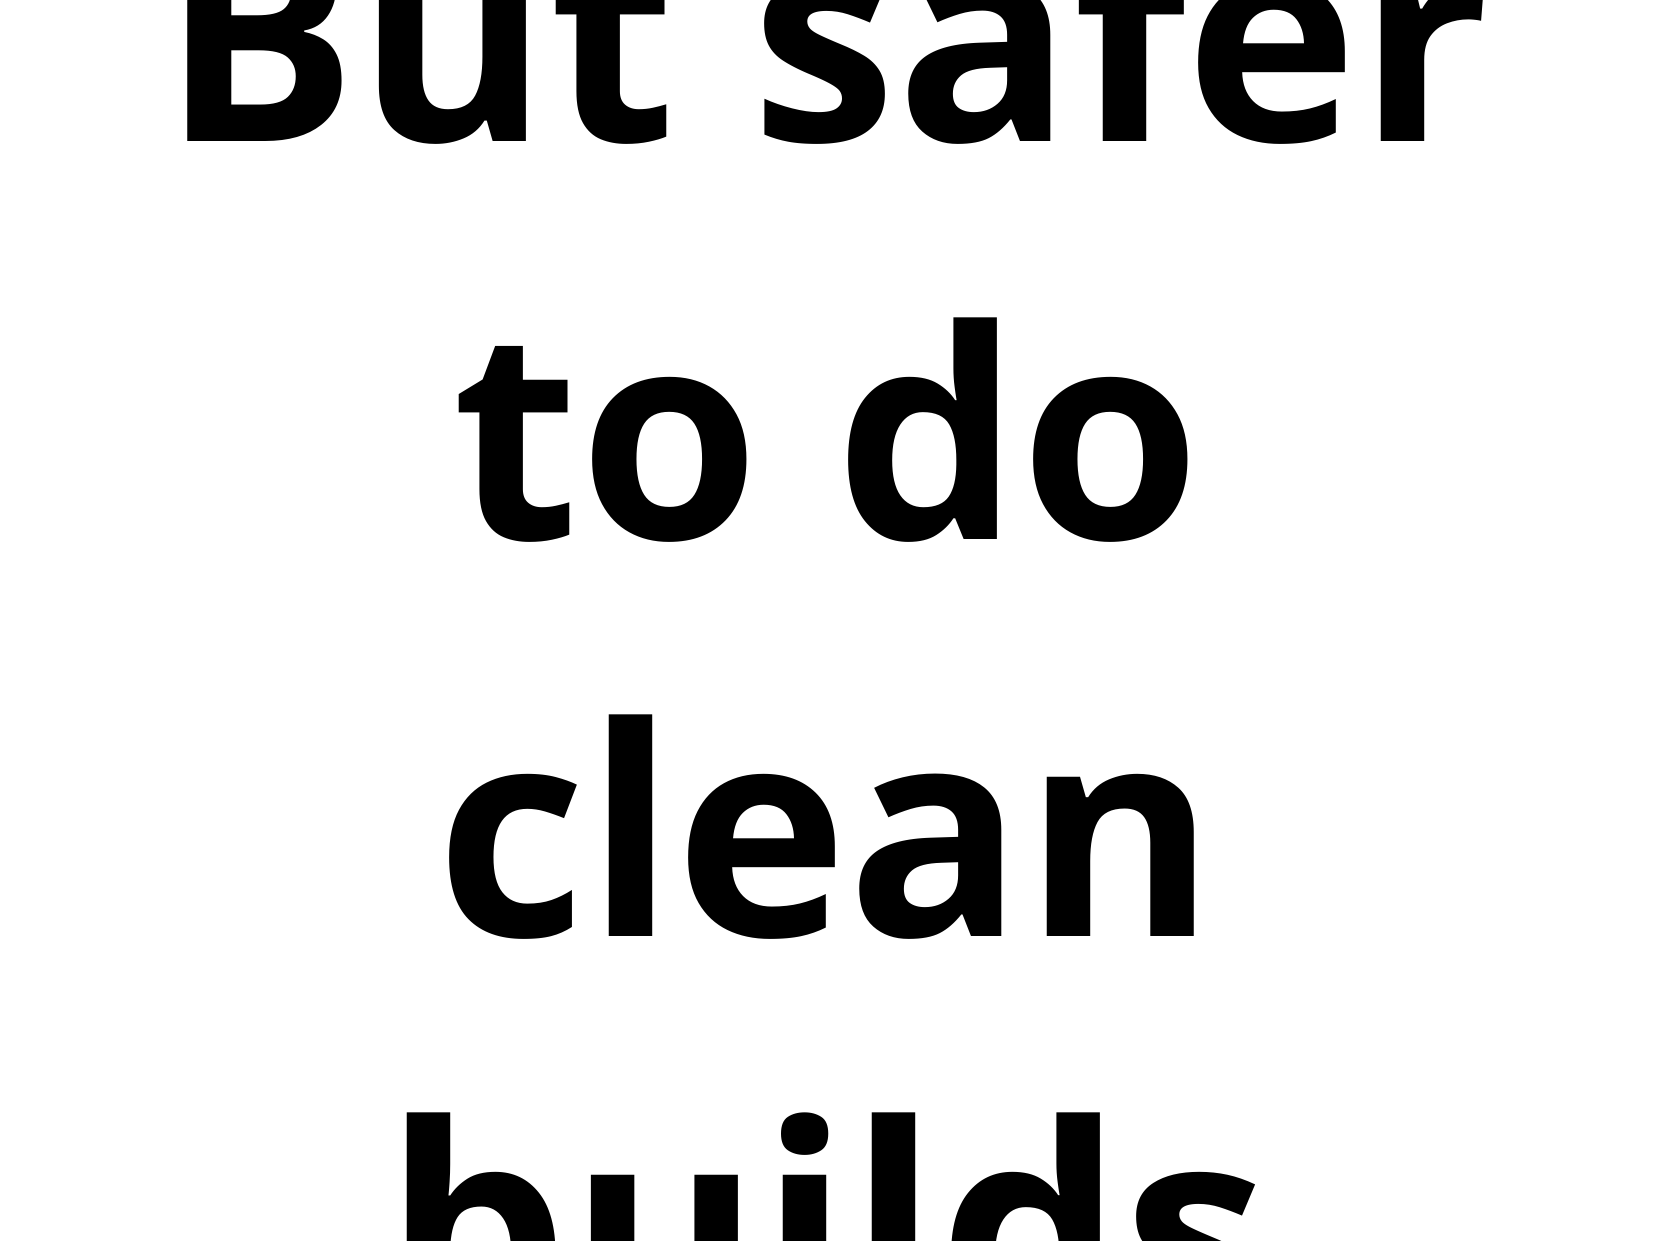

# But safer to do clean builds